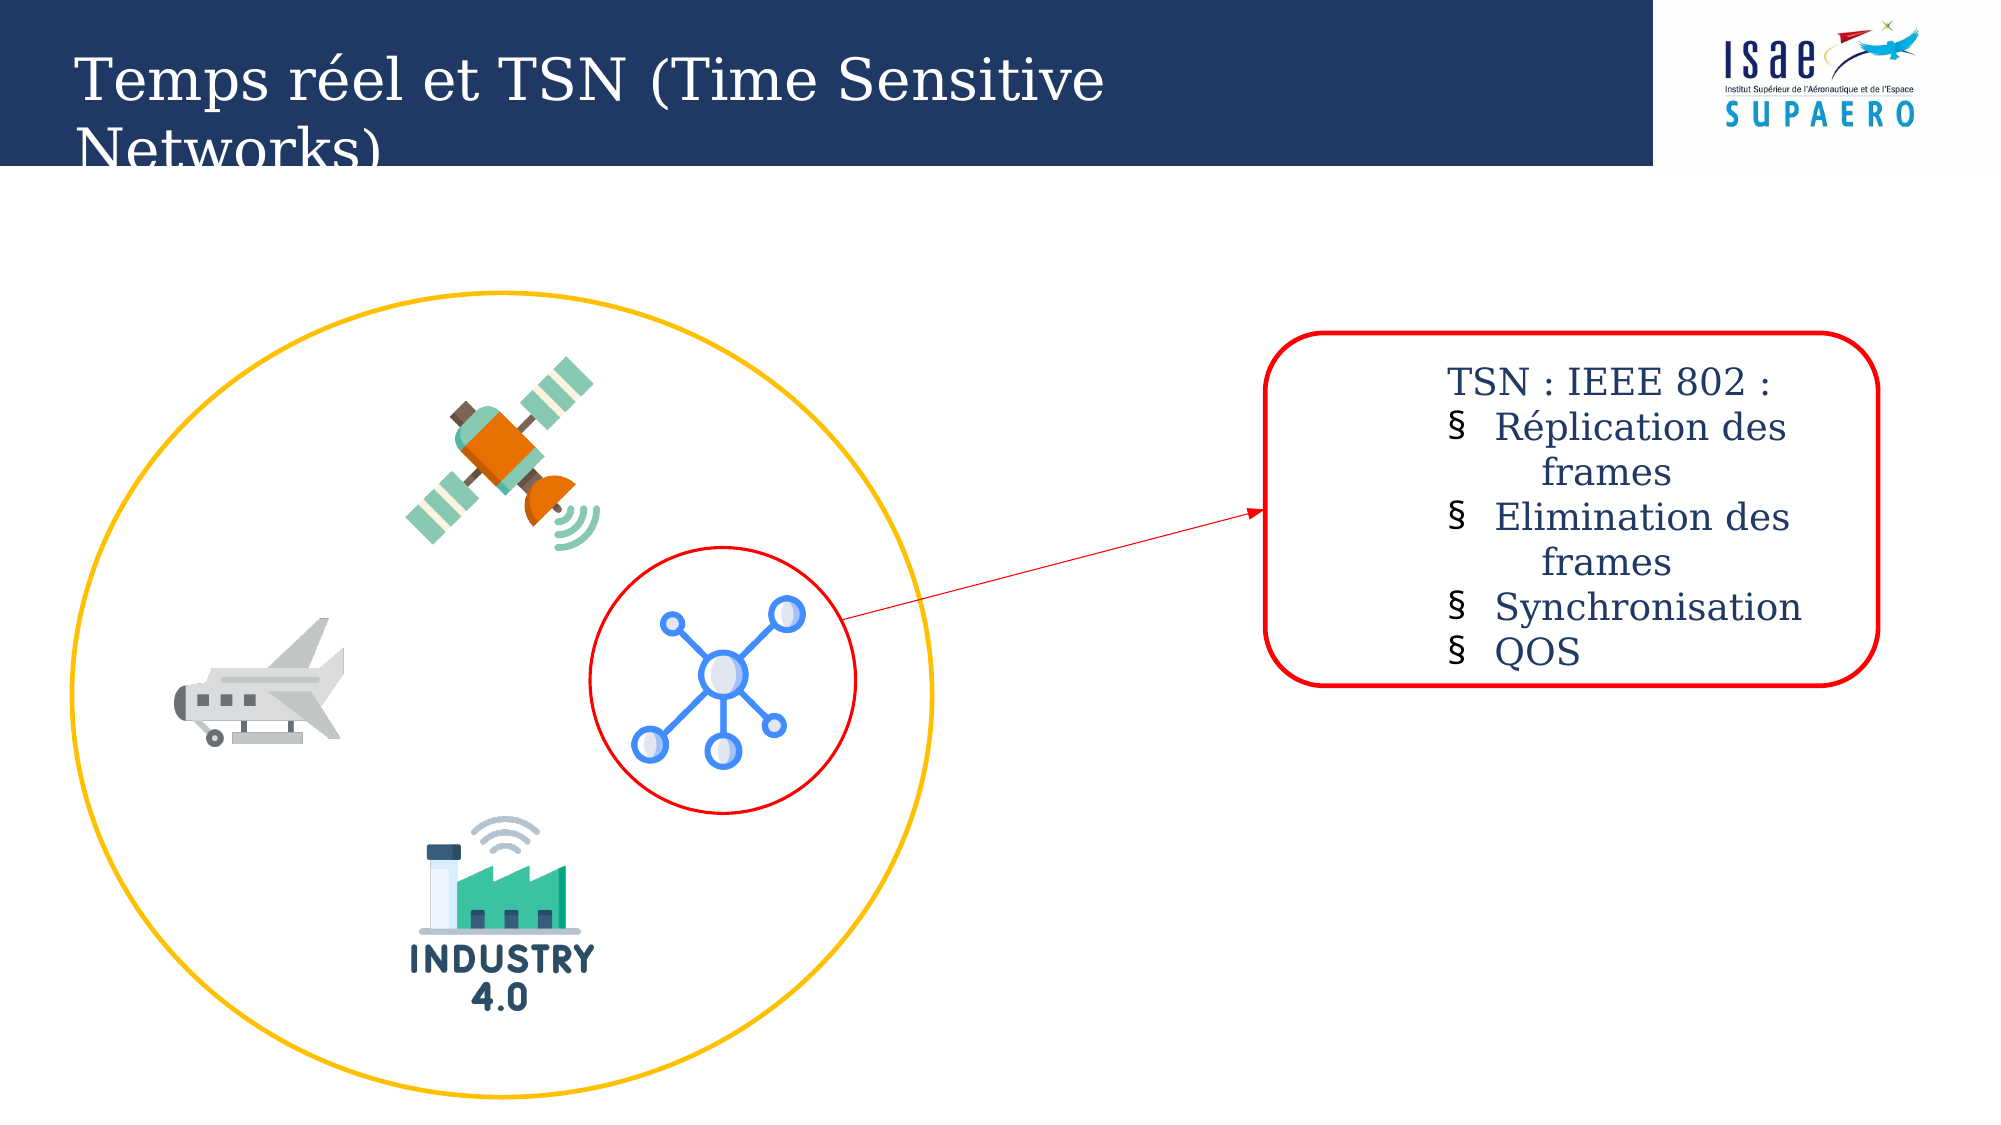

Temps réel et TSN (Time Sensitive Networks)
TSN : IEEE 802 :
Réplication des frames
Elimination des frames
Synchronisation
QOS